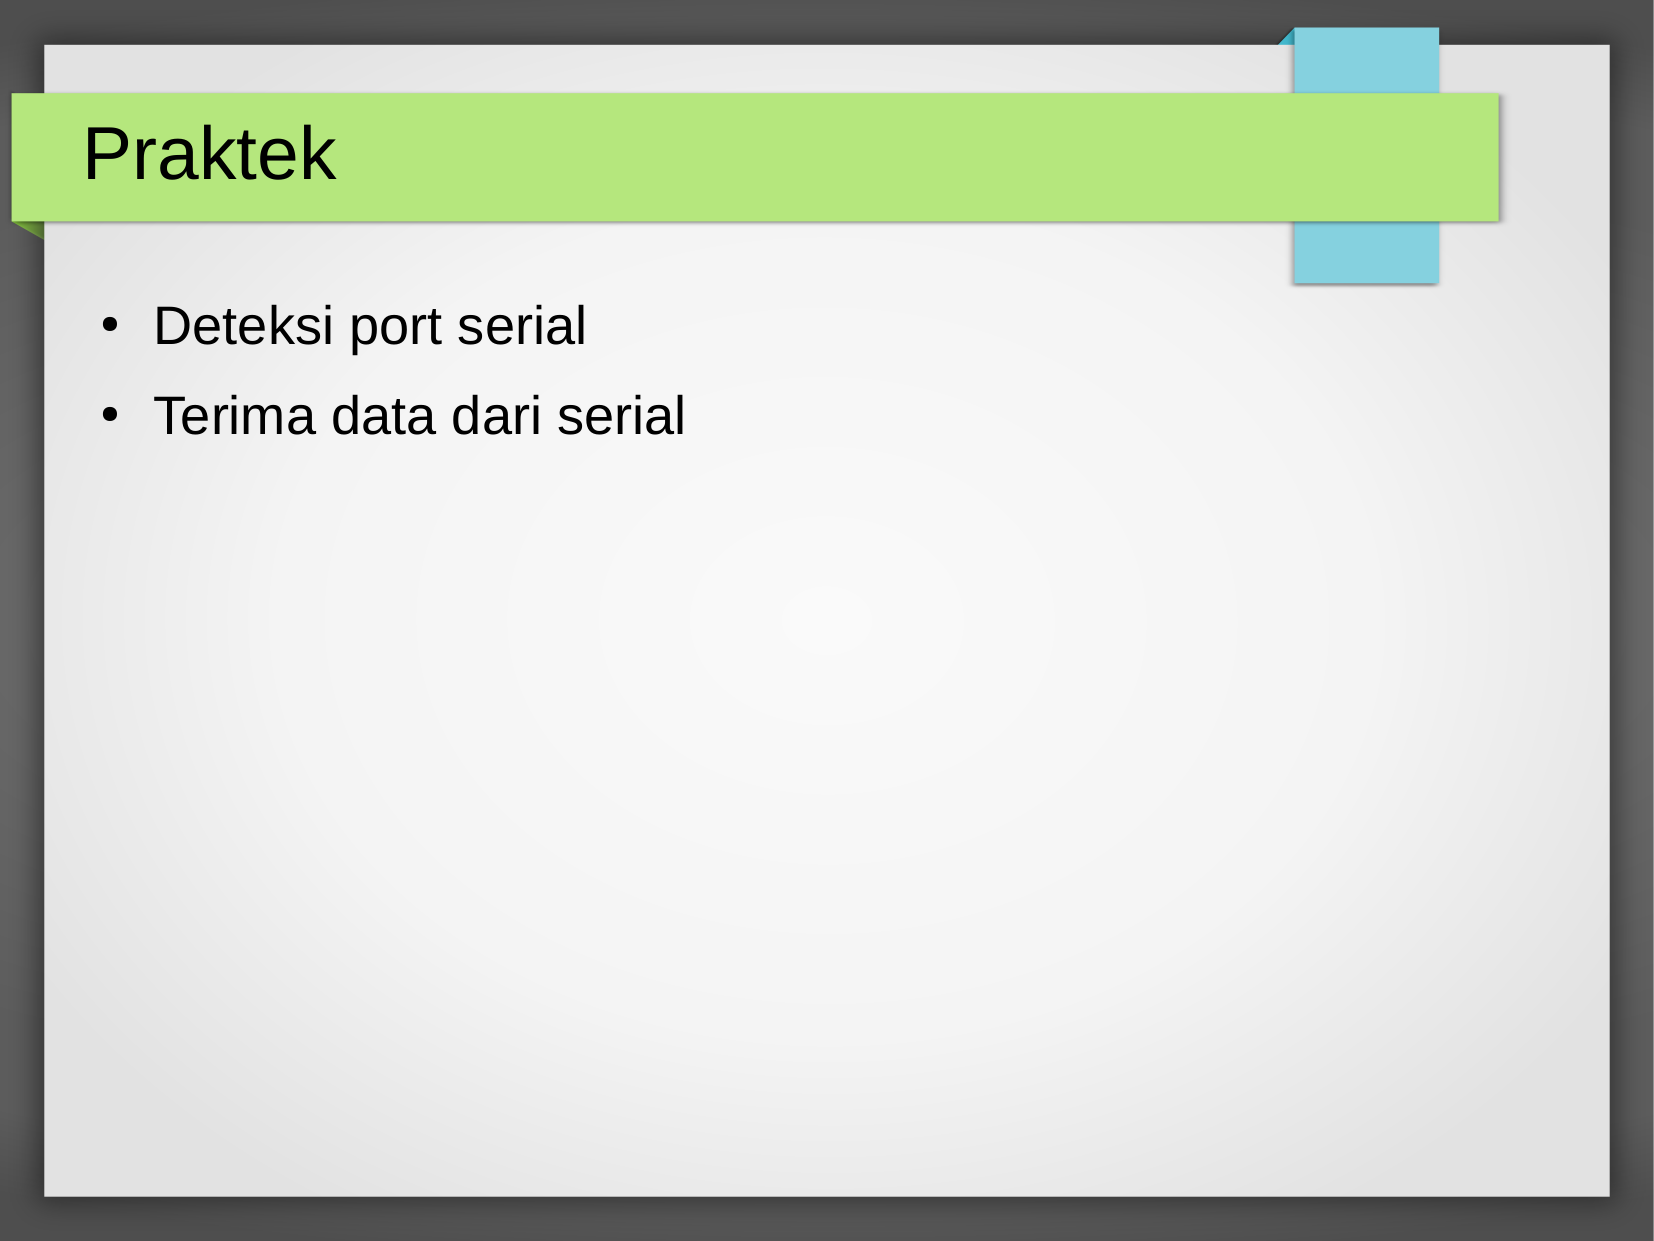

# Praktek
Deteksi port serial
Terima data dari serial